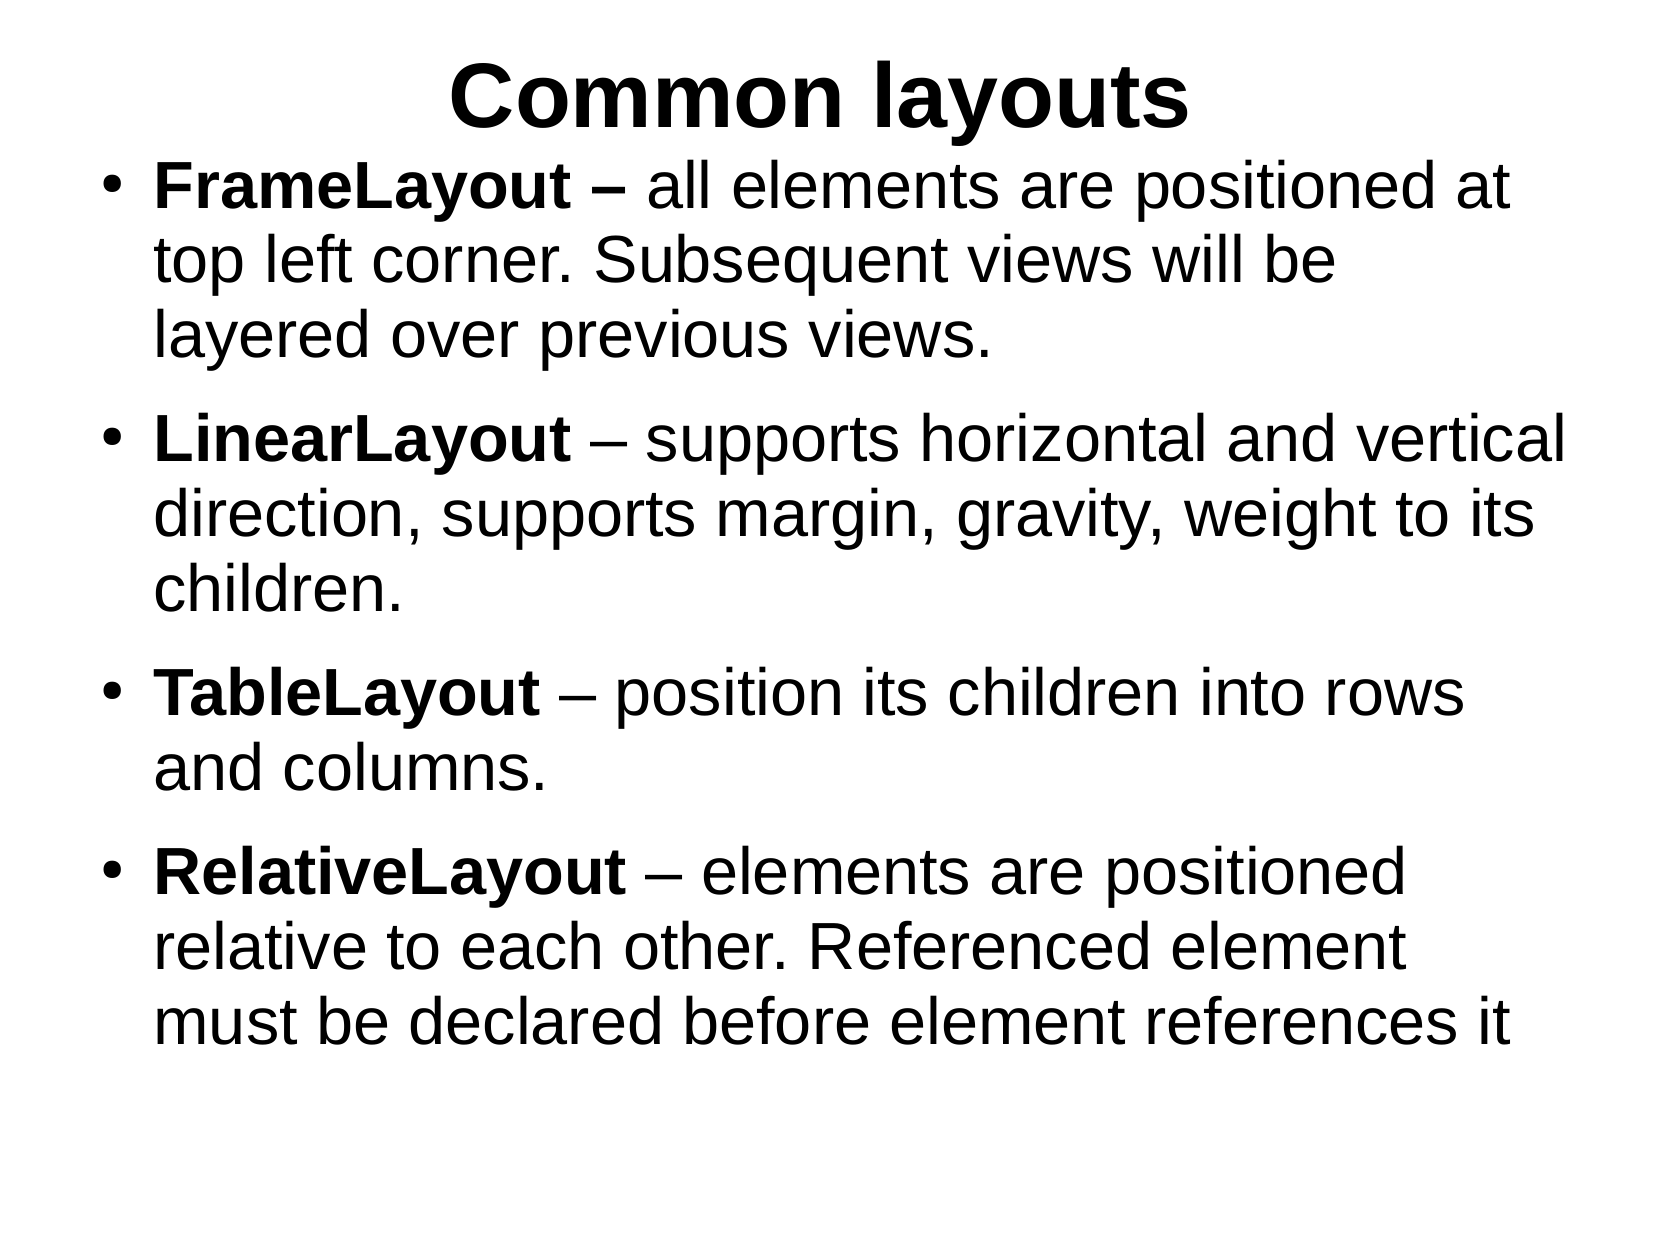

# Common layouts
FrameLayout – all elements are positioned at top left corner. Subsequent views will be layered over previous views.
LinearLayout – supports horizontal and vertical direction, supports margin, gravity, weight to its children.
TableLayout – position its children into rows and columns.
RelativeLayout – elements are positioned relative to each other. Referenced element must be declared before element references it